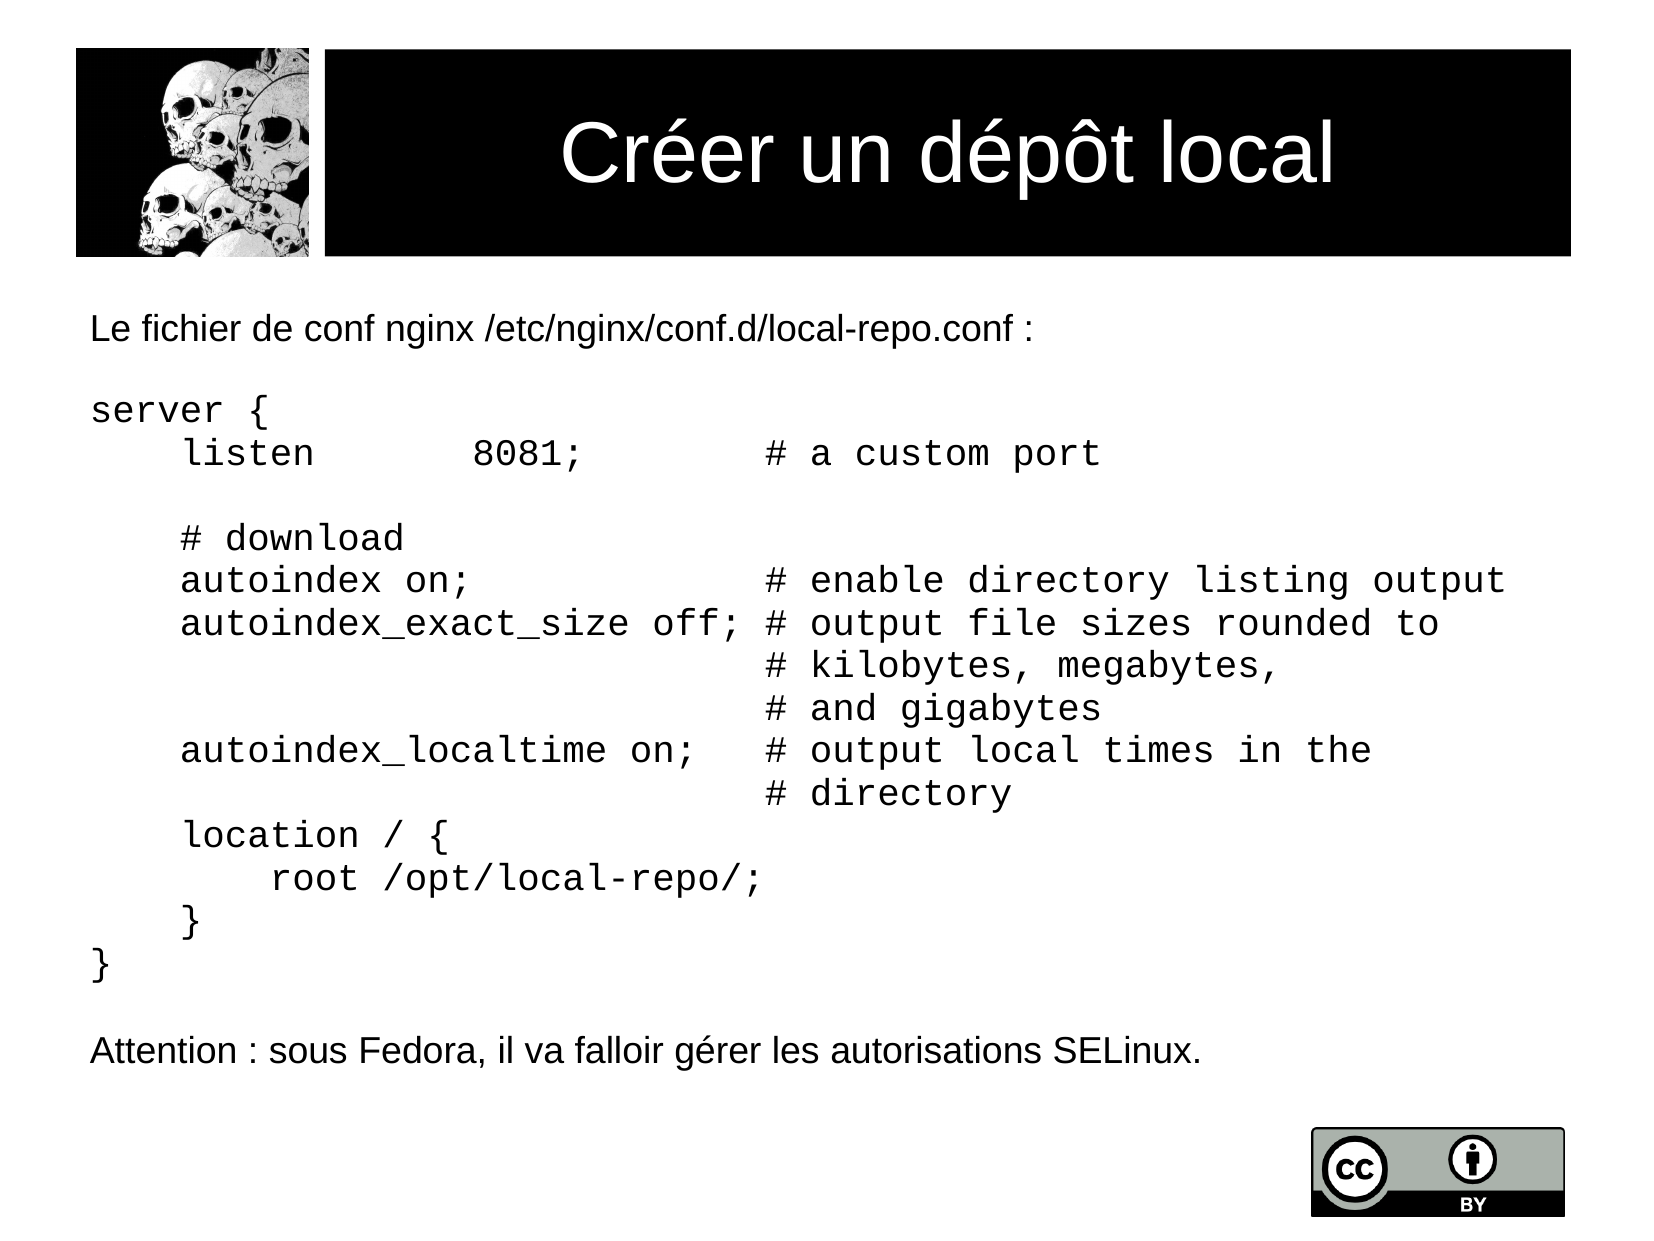

# Créer un dépôt local
Le fichier de conf nginx /etc/nginx/conf.d/local-repo.conf :
server {
 listen 8081; # a custom port
 # download
 autoindex on; # enable directory listing output
 autoindex_exact_size off; # output file sizes rounded to
 # kilobytes, megabytes,
 # and gigabytes
 autoindex_localtime on; # output local times in the
 # directory
 location / {
 root /opt/local-repo/;
 }
}
Attention : sous Fedora, il va falloir gérer les autorisations SELinux.